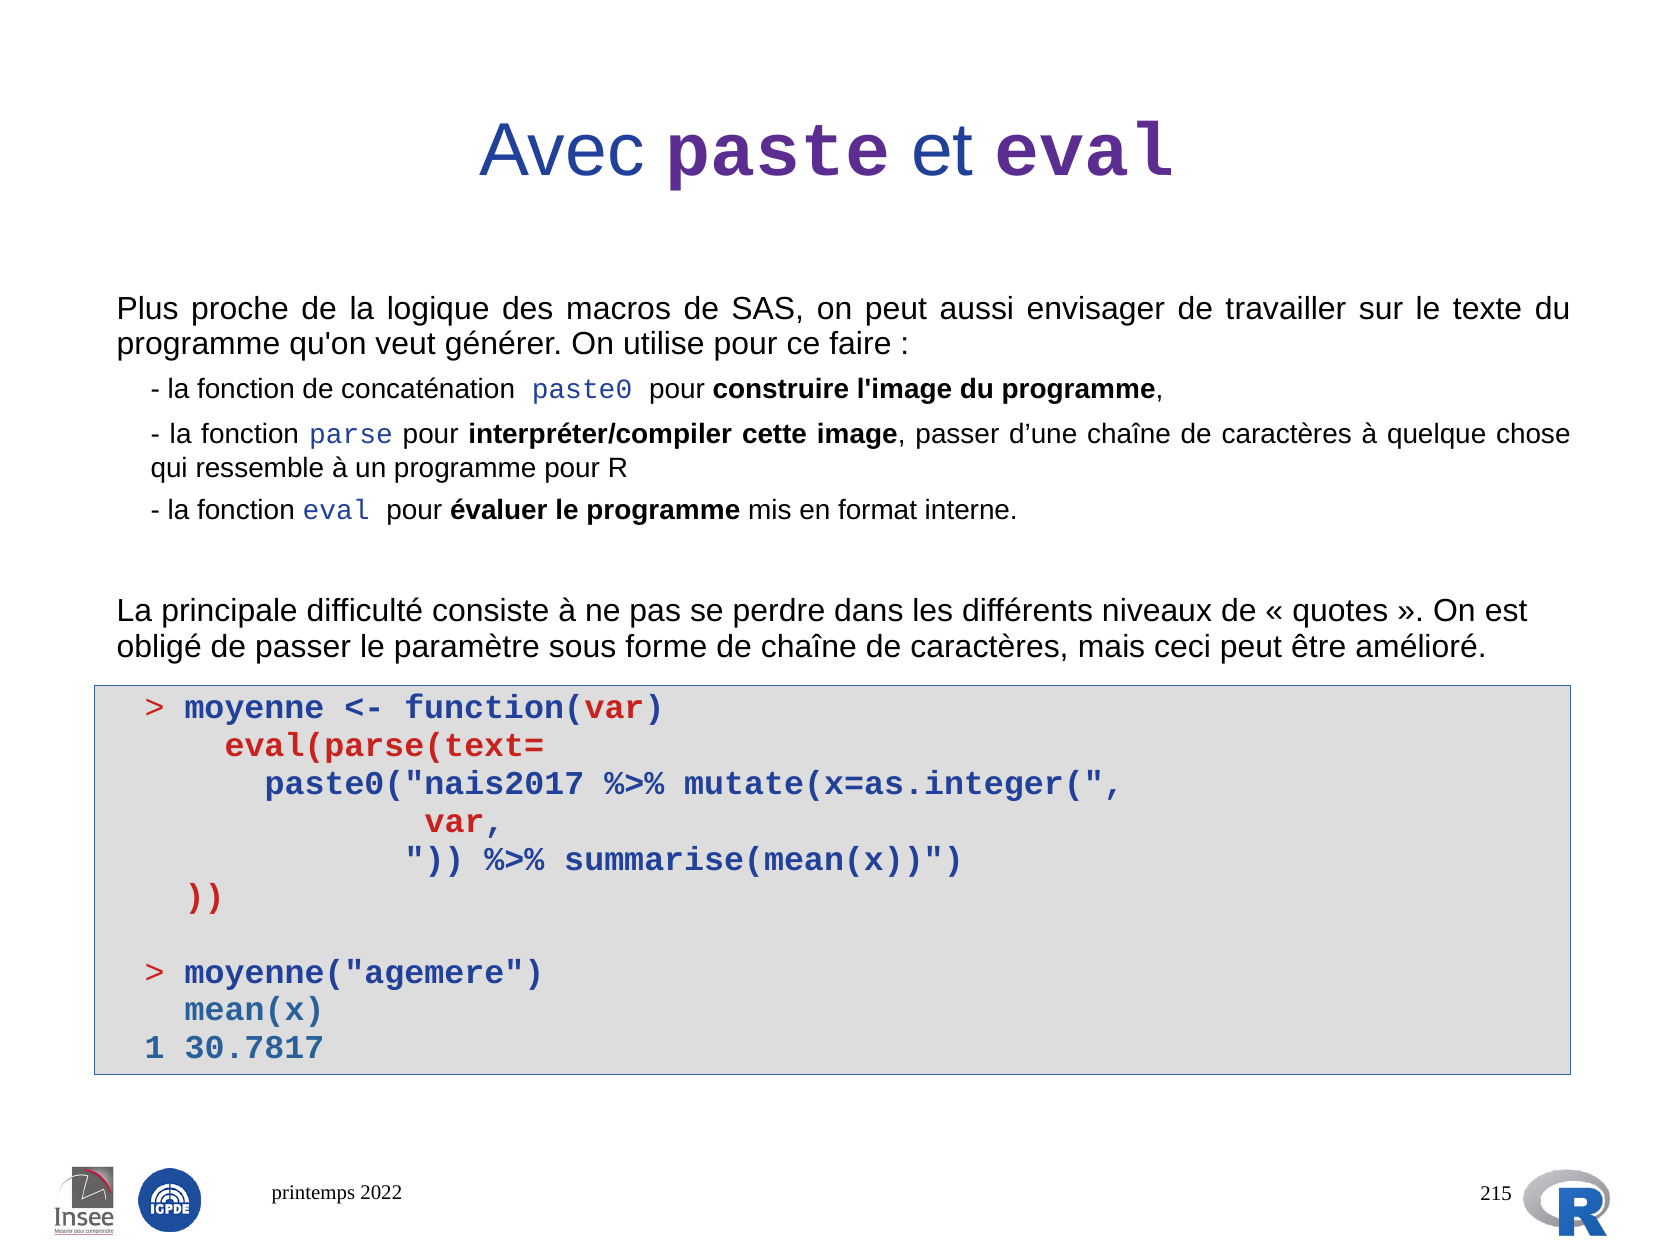

# Avec paste et eval
Plus proche de la logique des macros de SAS, on peut aussi envisager de travailler sur le texte du programme qu'on veut générer. On utilise pour ce faire :
- la fonction de concaténation paste0 pour construire l'image du programme,
- la fonction parse pour interpréter/compiler cette image, passer d’une chaîne de caractères à quelque chose qui ressemble à un programme pour R
- la fonction eval pour évaluer le programme mis en format interne.
La principale difficulté consiste à ne pas se perdre dans les différents niveaux de « quotes ». On est obligé de passer le paramètre sous forme de chaîne de caractères, mais ceci peut être amélioré.
> moyenne <- function(var)
 eval(parse(text=
 paste0("nais2017 %>% mutate(x=as.integer(",
 var,
 ")) %>% summarise(mean(x))")
 ))
> moyenne("agemere")
 mean(x)
1 30.7817
printemps 2022
215